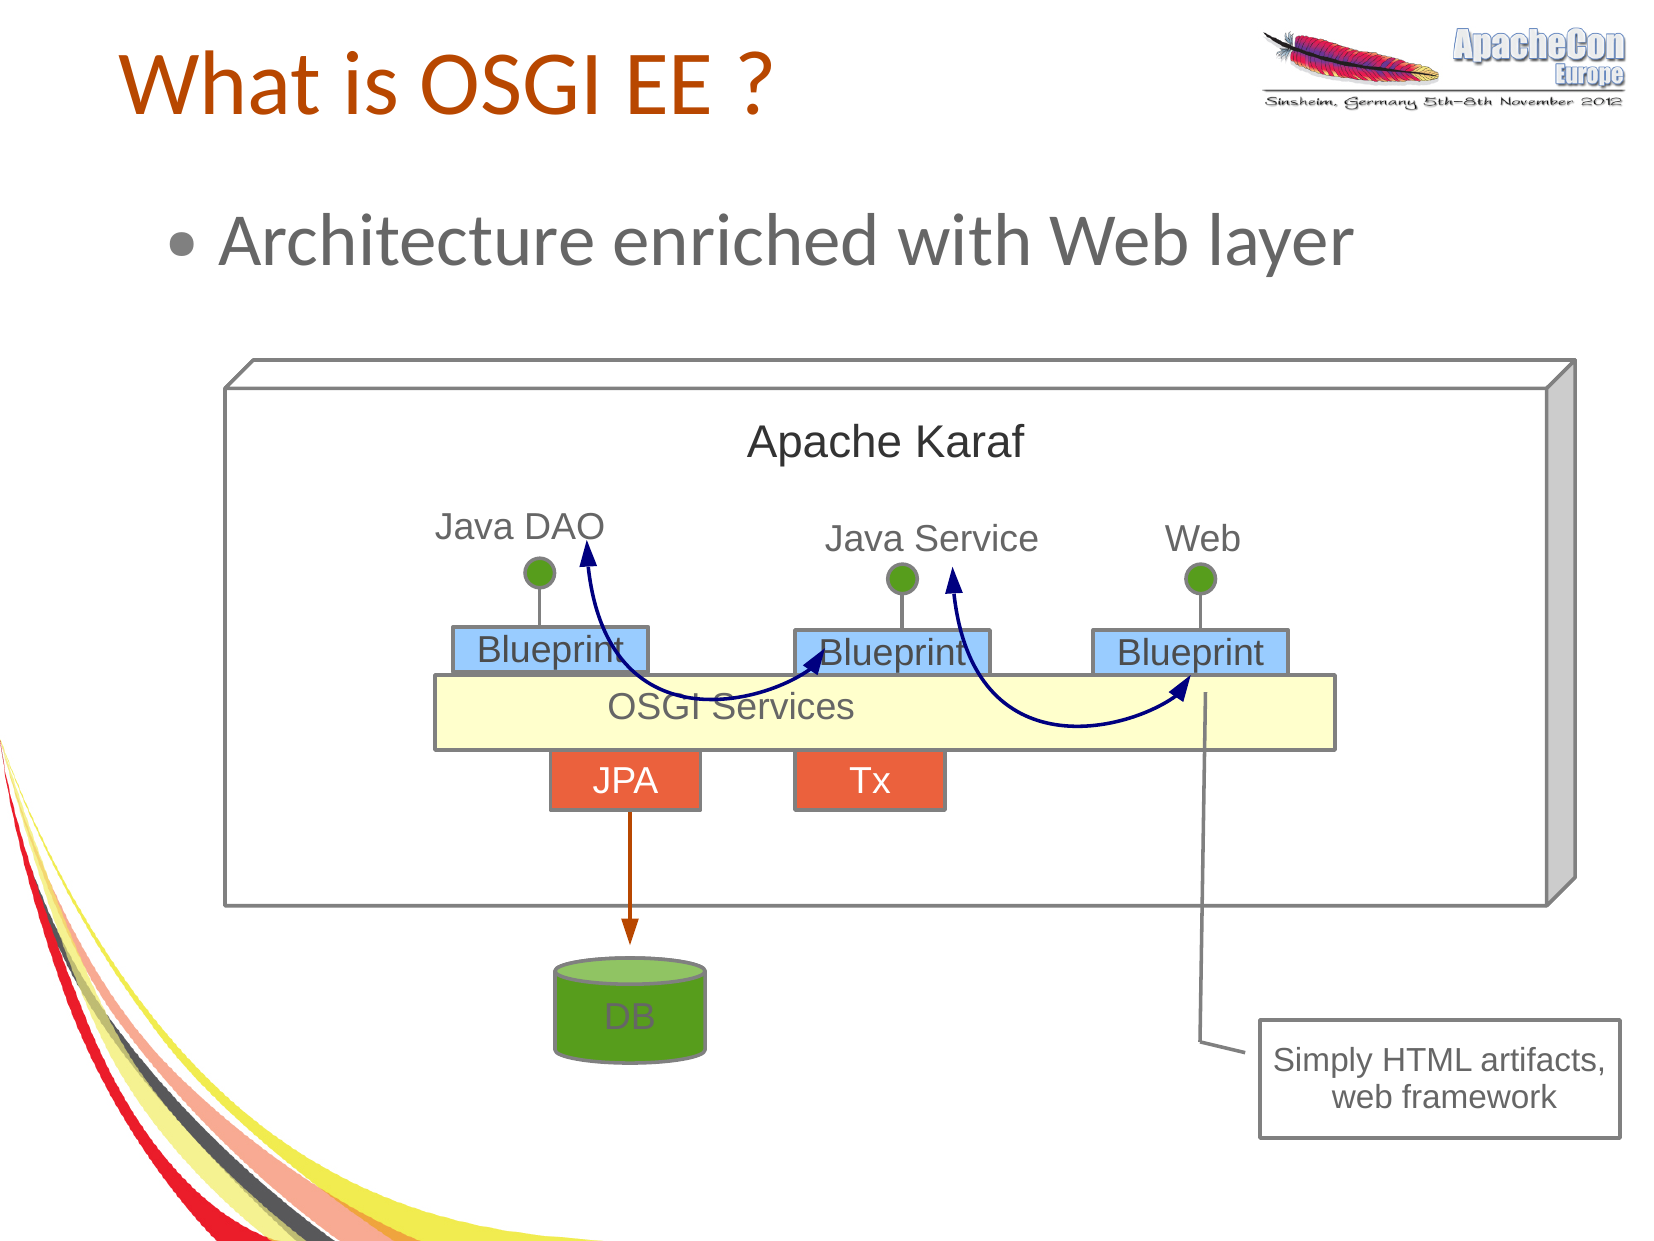

# What is OSGI EE ?
Architecture enriched with Web layer
Apache Karaf
Java DAO
Java Service
 Web
Blueprint
Blueprint
Blueprint
 OSGI Services
JPA
Tx
DB
Simply HTML artifacts,
 web framework